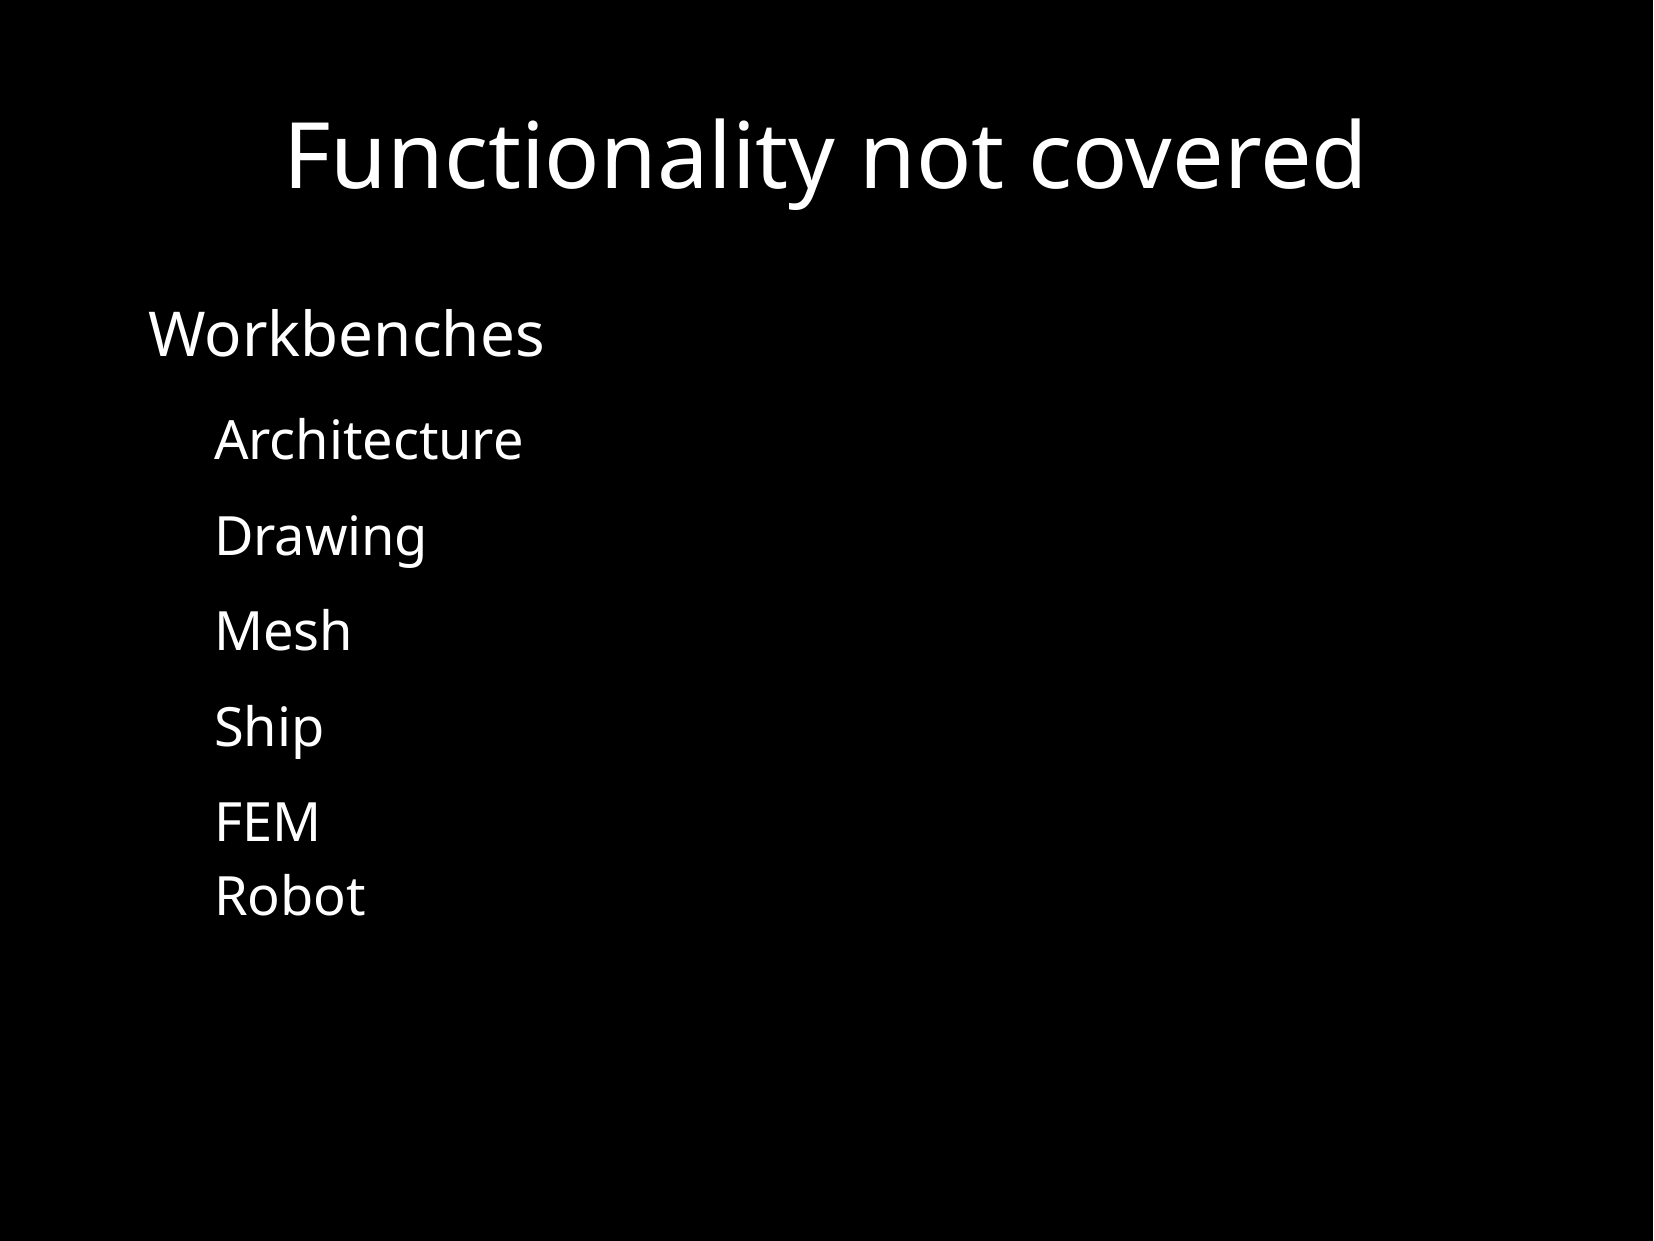

# Functionality not covered
Workbenches
Architecture
Drawing
Mesh
Ship
FEM
Robot